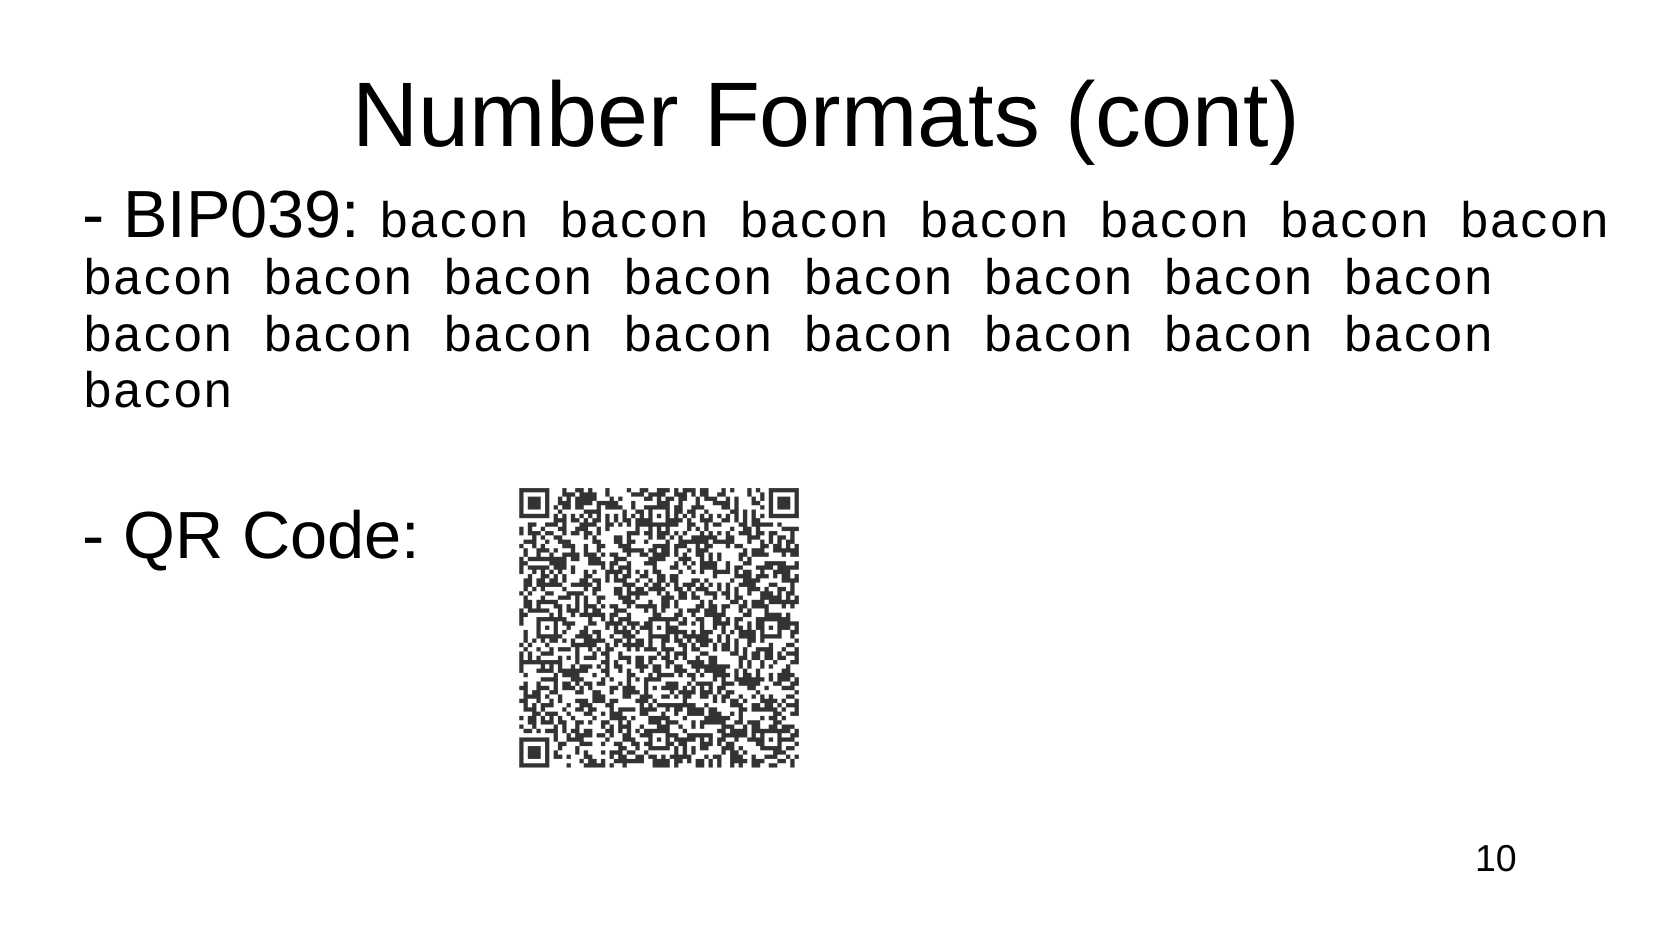

# Number Formats (cont)
- BIP039: bacon bacon bacon bacon bacon bacon bacon bacon bacon bacon bacon bacon bacon bacon bacon bacon bacon bacon bacon bacon bacon bacon bacon bacon
- QR Code: